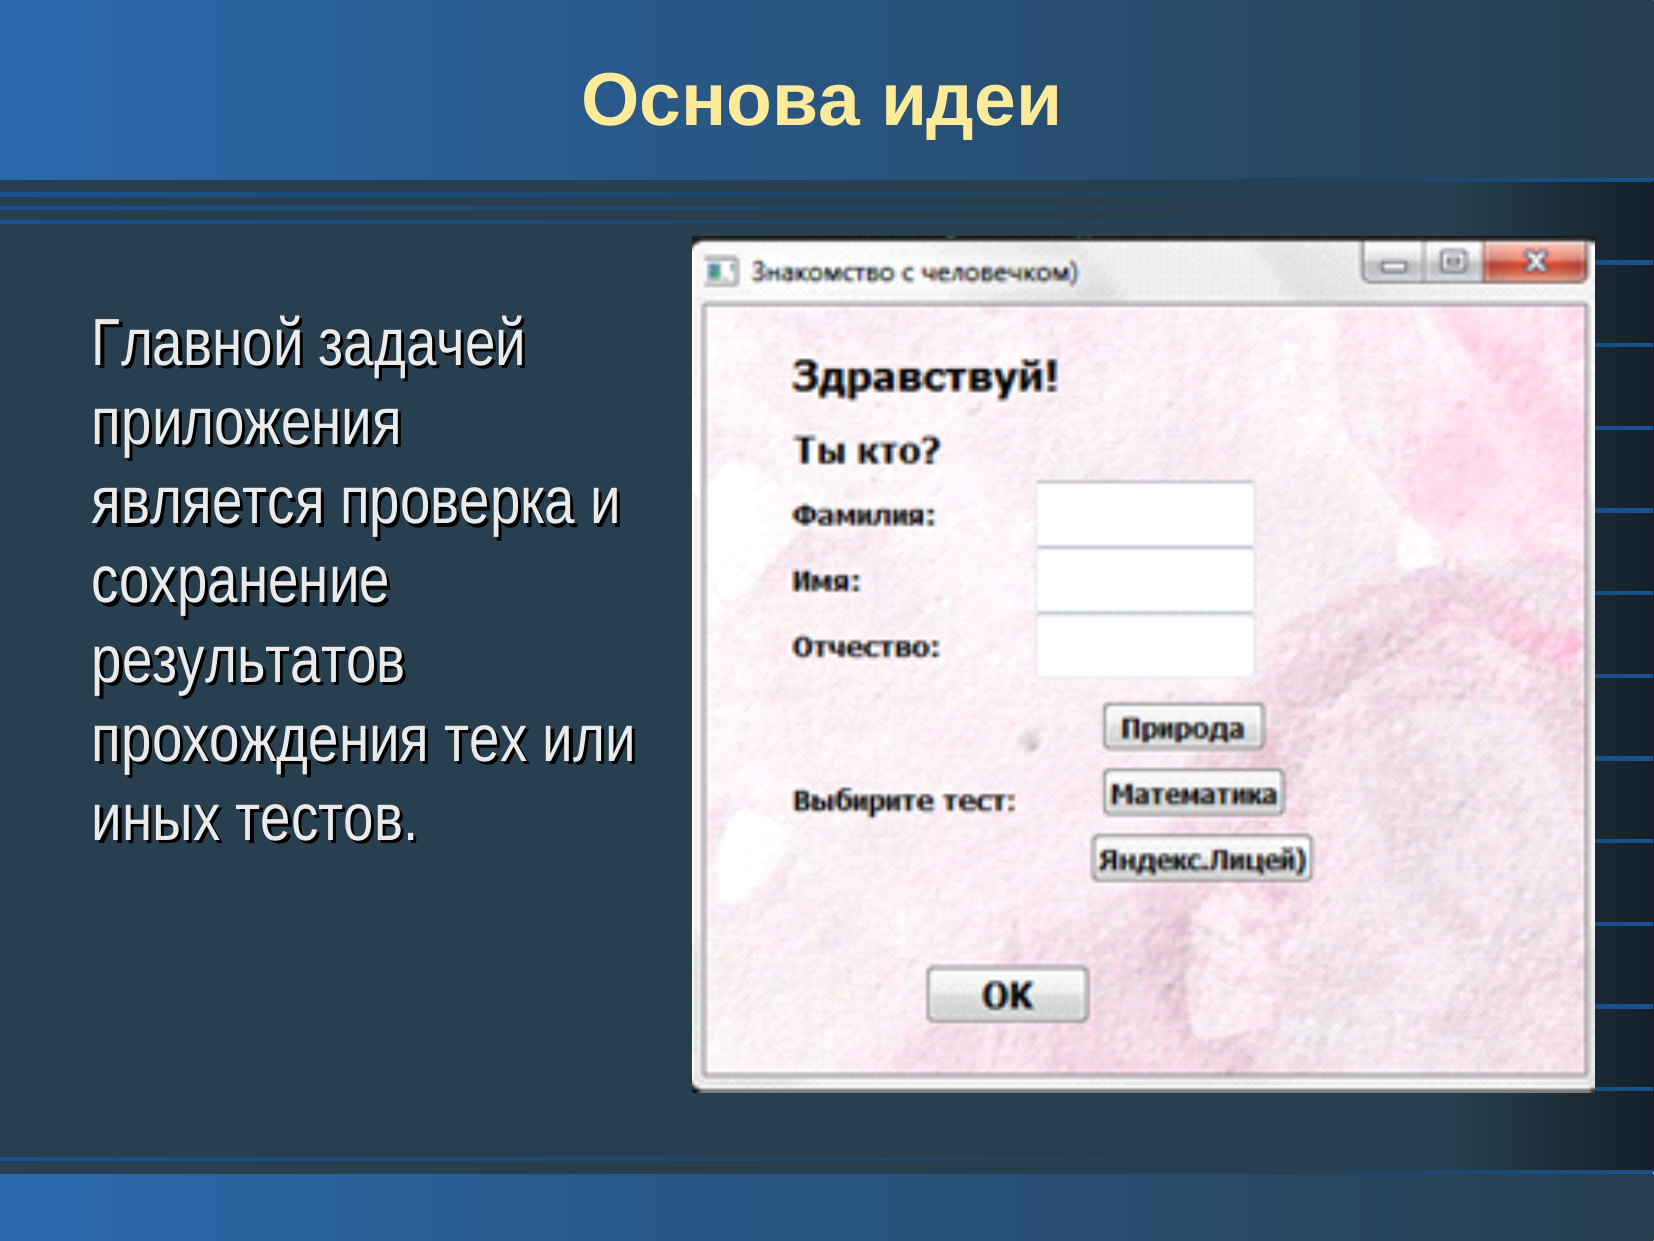

# Основа идеи
Главной задачей приложения является проверка и сохранение результатов прохождения тех или иных тестов.